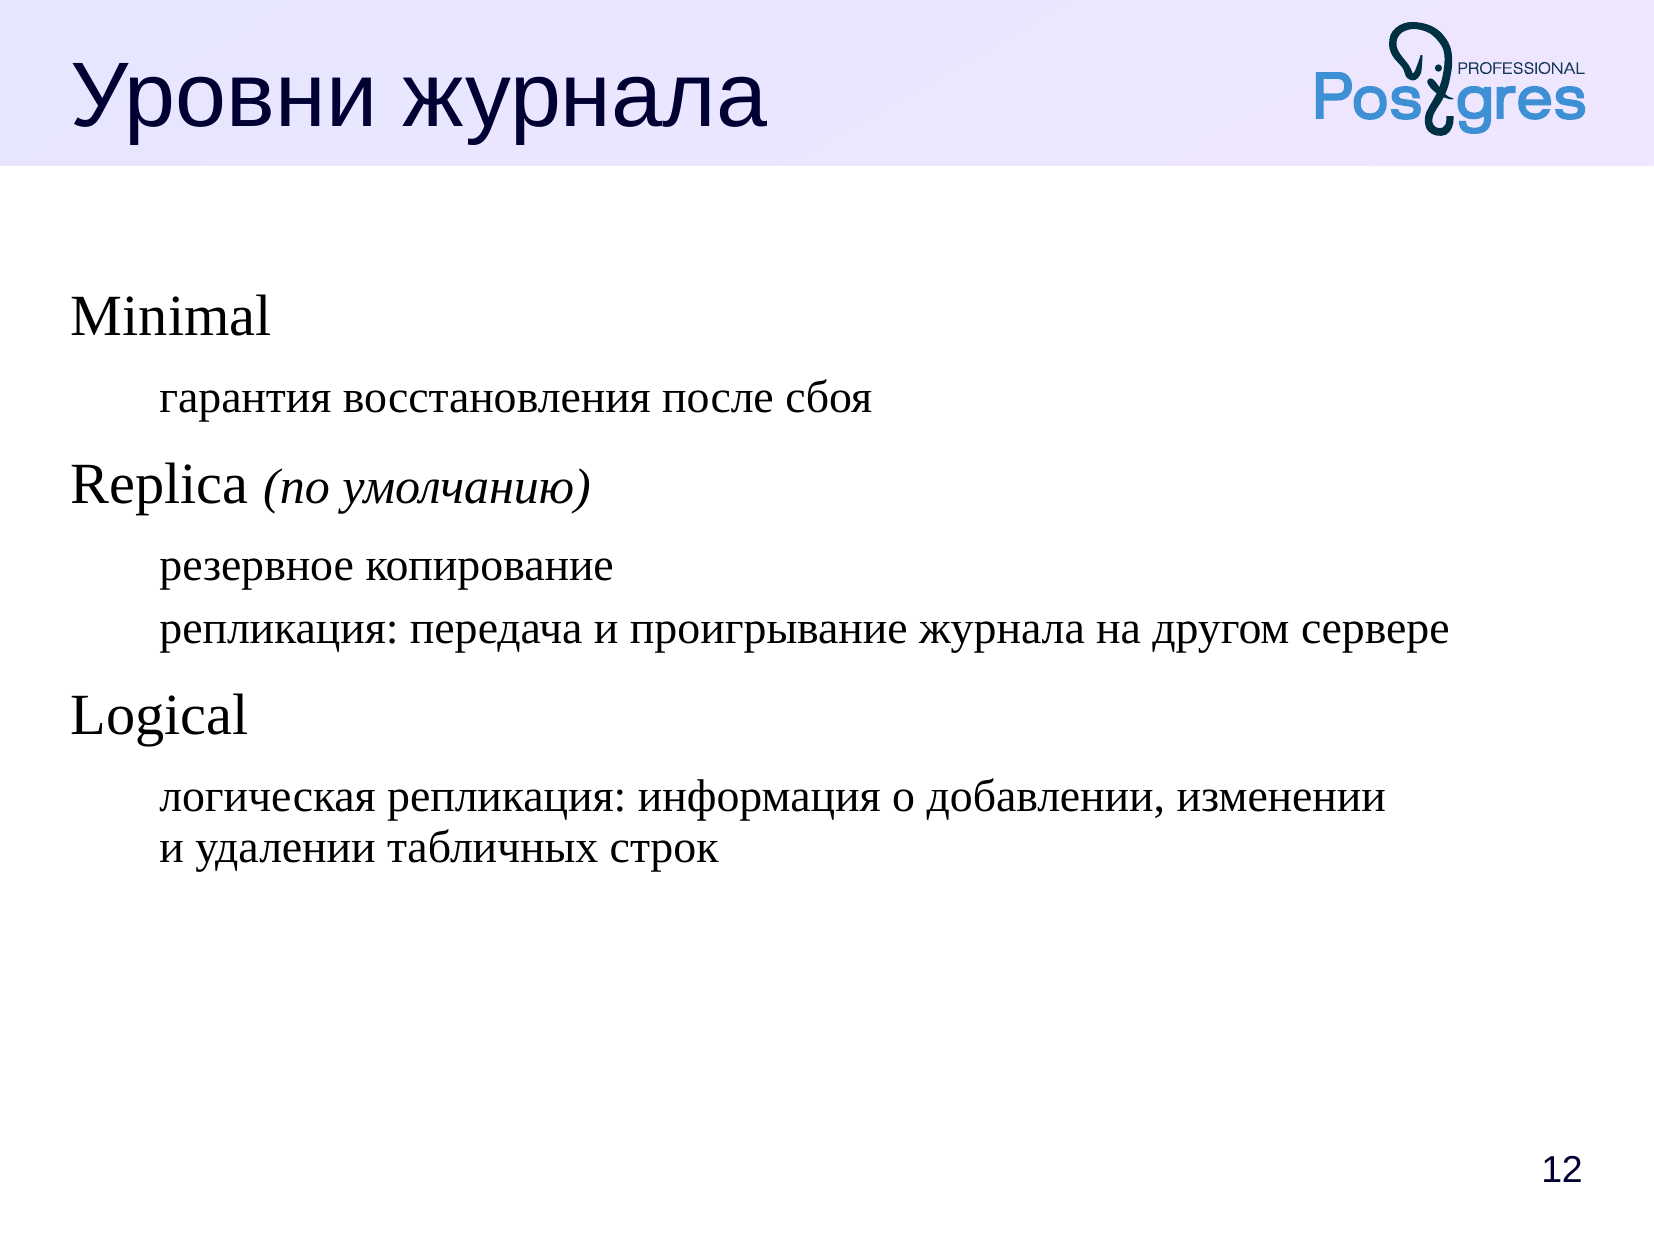

# Уровни журнала
Minimal
гарантия восстановления после сбоя
Replica (по умолчанию)
резервное копирование
репликация: передача и проигрывание журнала на другом сервере
Logical
логическая репликация: информация о добавлении, изменении
и удалении табличных строк